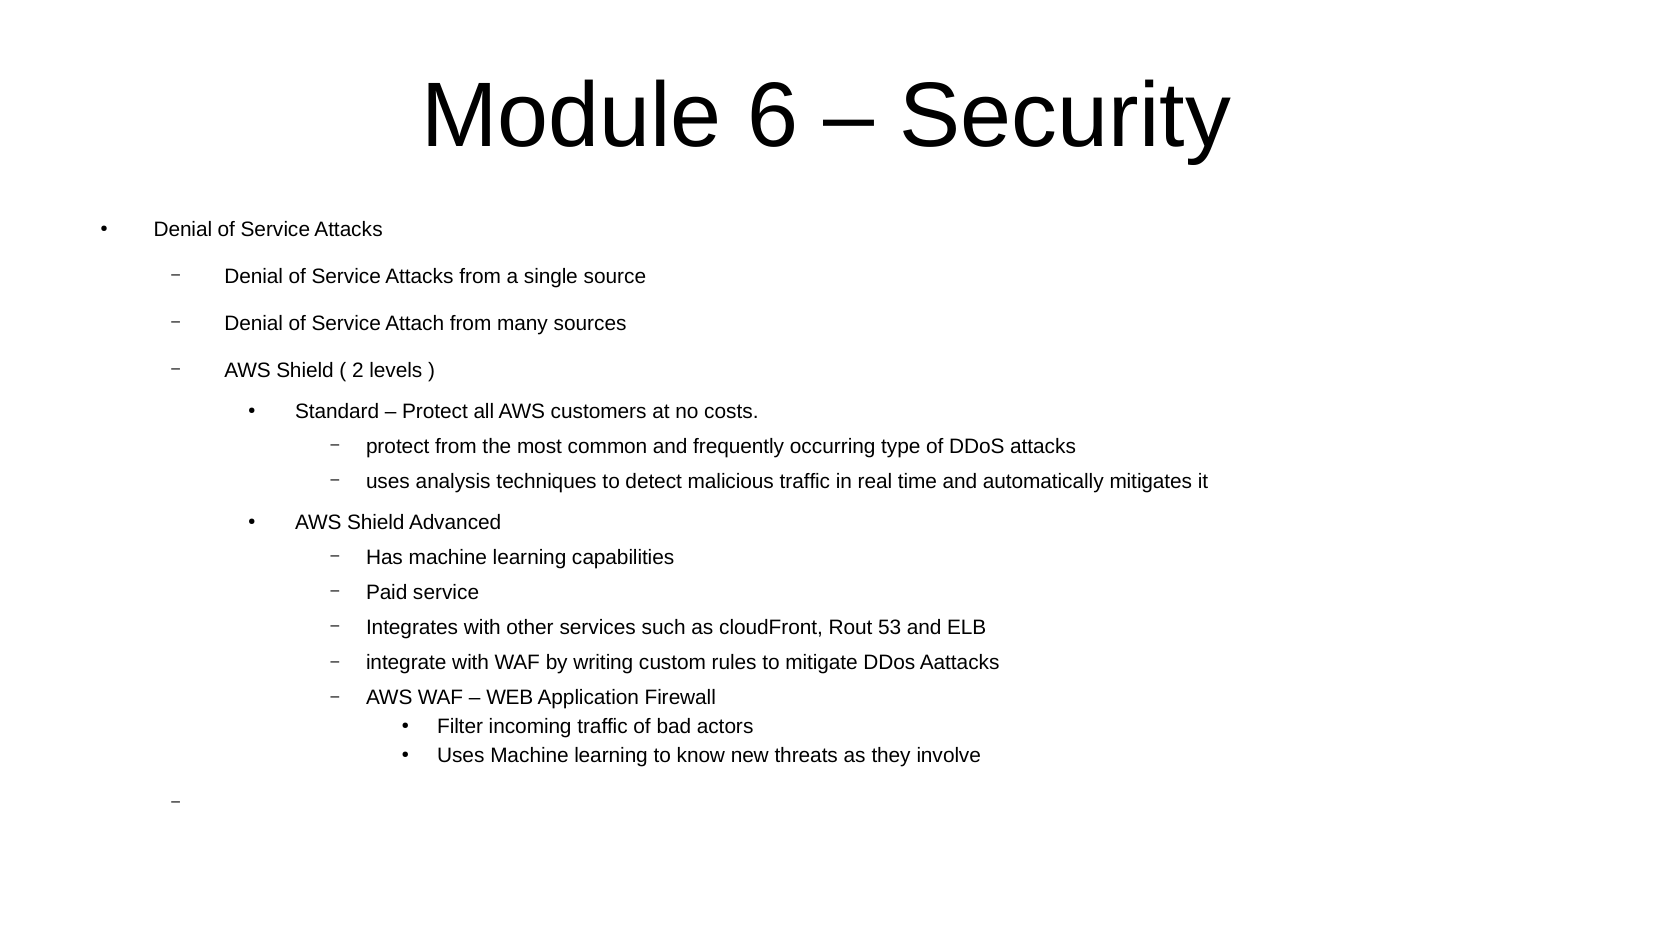

# Module 6 – Security
Denial of Service Attacks
Denial of Service Attacks from a single source
Denial of Service Attach from many sources
AWS Shield ( 2 levels )
Standard – Protect all AWS customers at no costs.
protect from the most common and frequently occurring type of DDoS attacks
uses analysis techniques to detect malicious traffic in real time and automatically mitigates it
AWS Shield Advanced
Has machine learning capabilities
Paid service
Integrates with other services such as cloudFront, Rout 53 and ELB
integrate with WAF by writing custom rules to mitigate DDos Aattacks
AWS WAF – WEB Application Firewall
Filter incoming traffic of bad actors
Uses Machine learning to know new threats as they involve